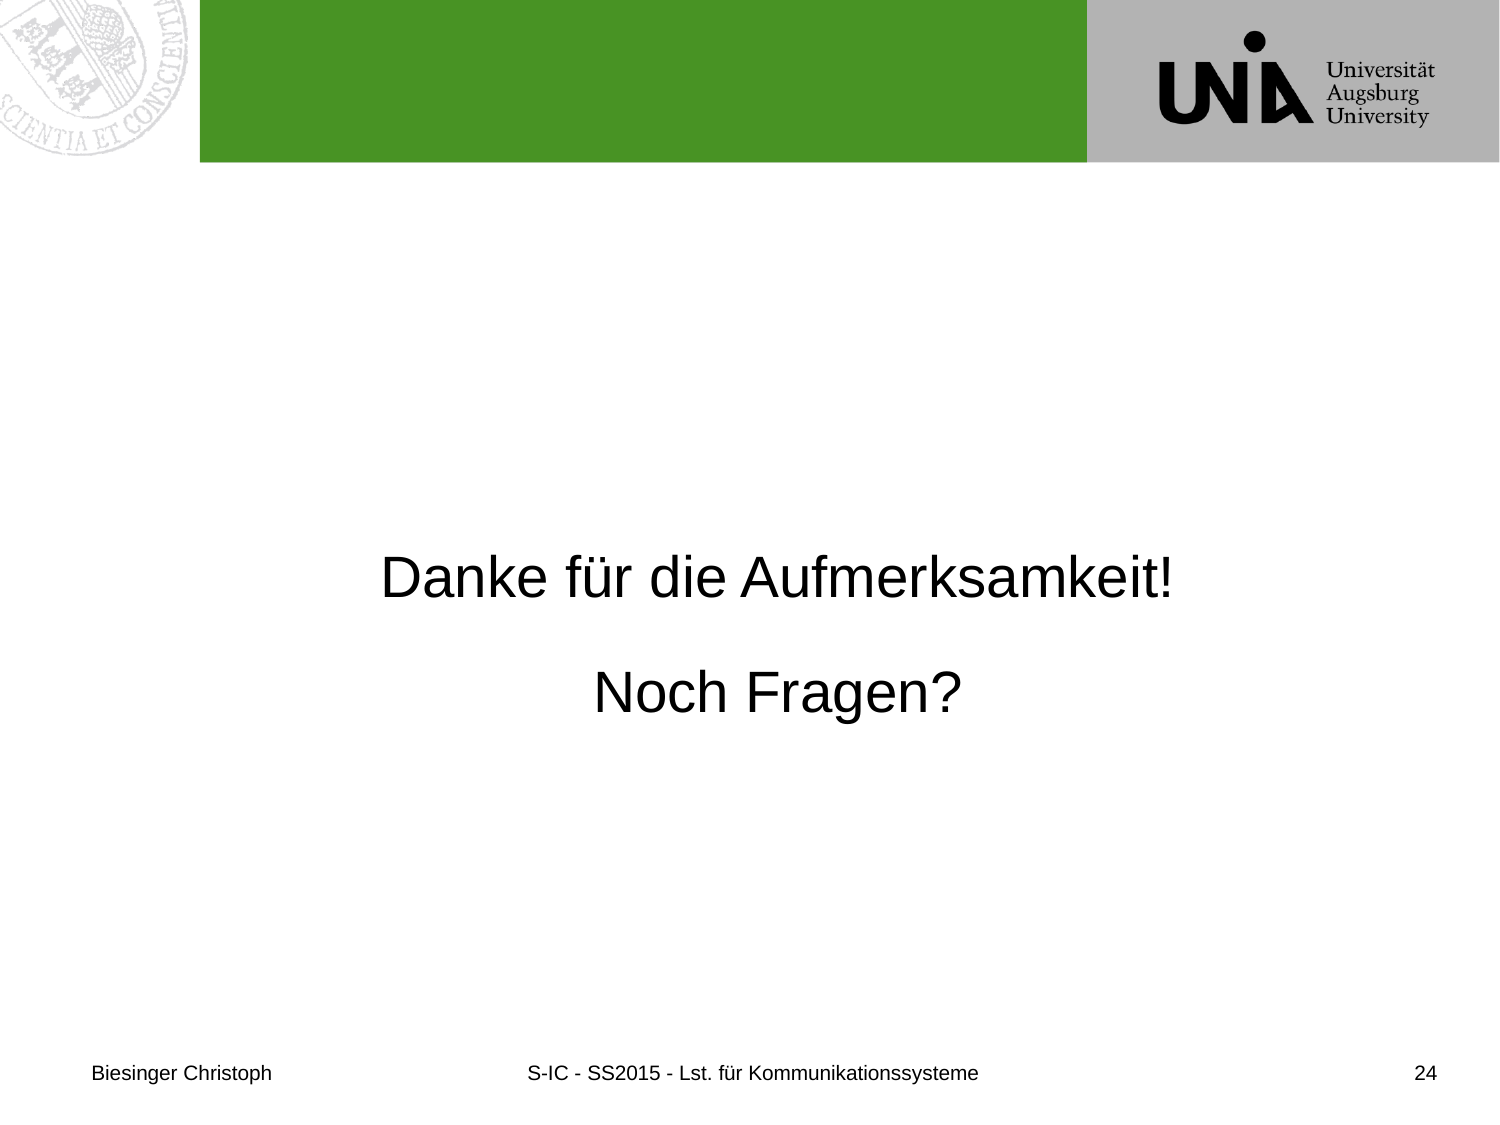

# Danke für die Aufmerksamkeit!
Noch Fragen?
Biesinger Christoph
S-IC - SS2015 - Lst. für Kommunikationssysteme